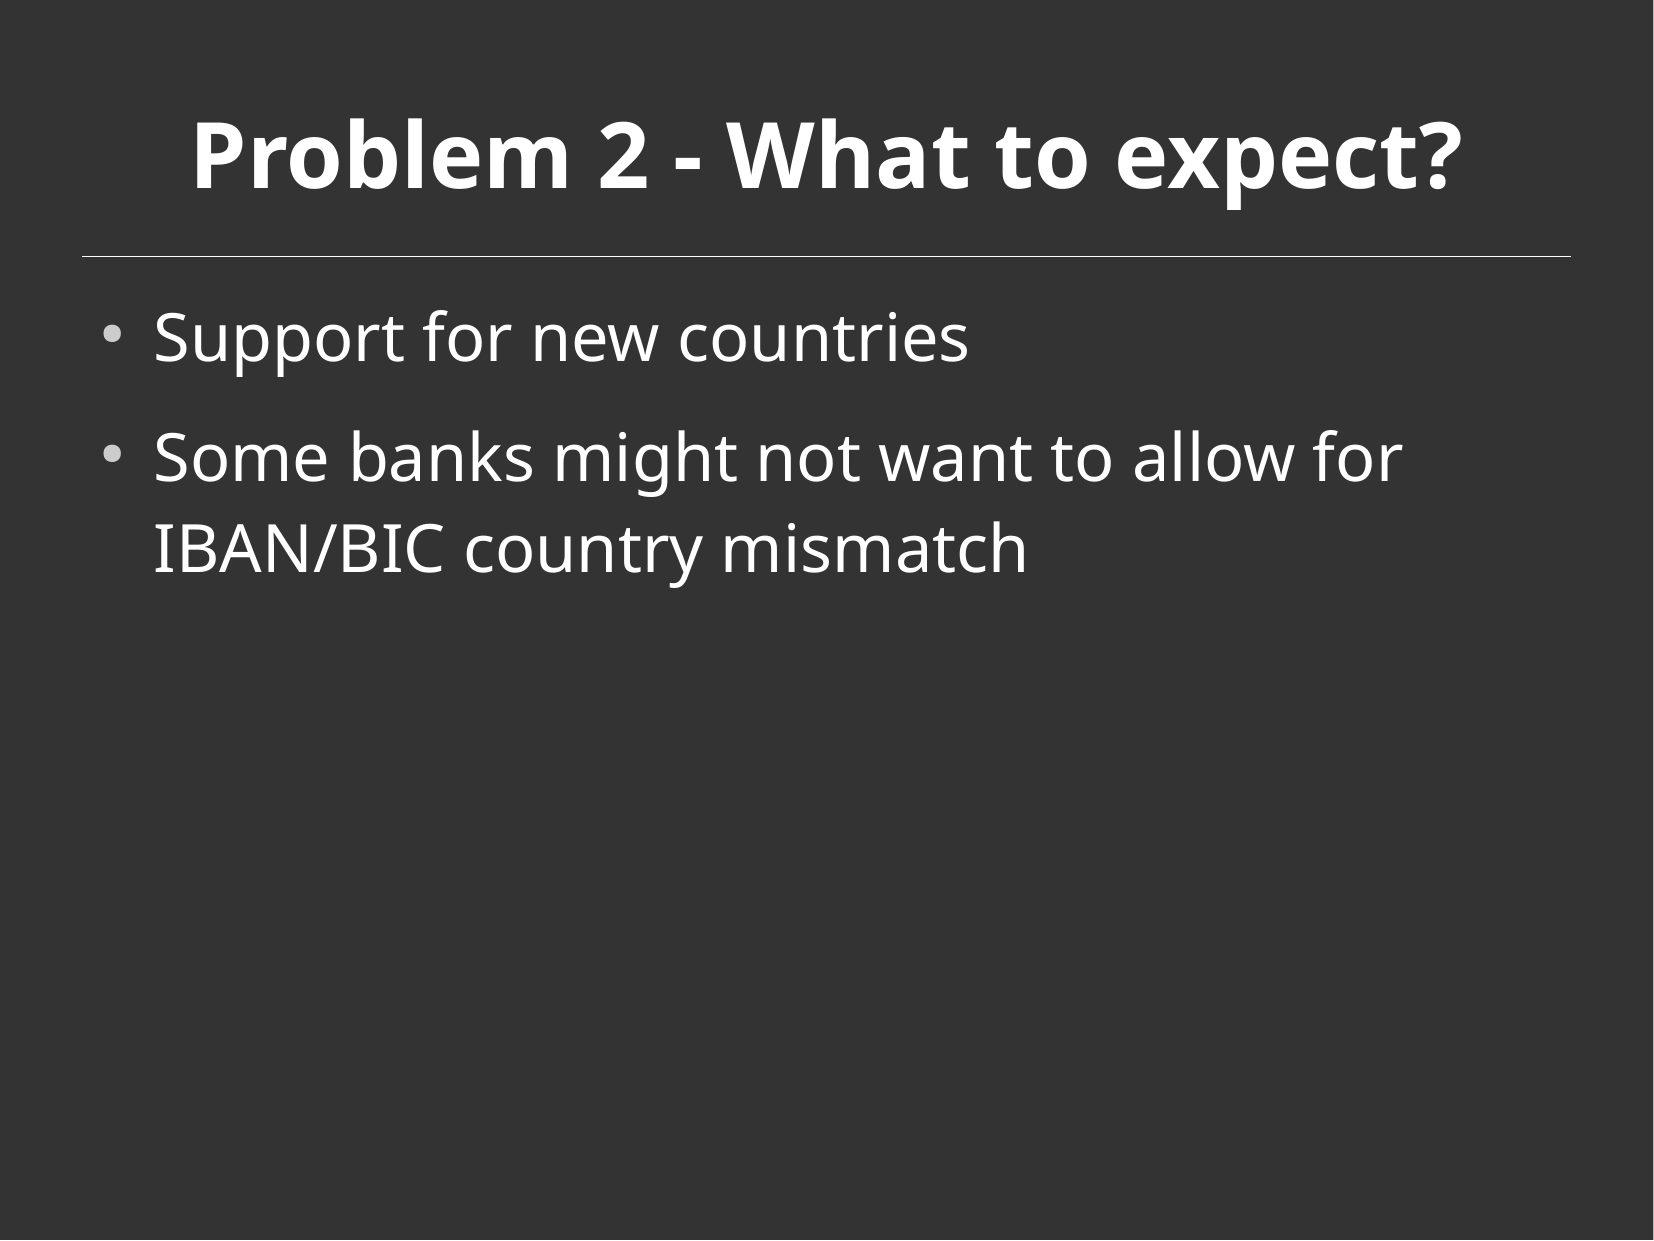

# Problem 2 - What to expect?
Support for new countries
Some banks might not want to allow for IBAN/BIC country mismatch